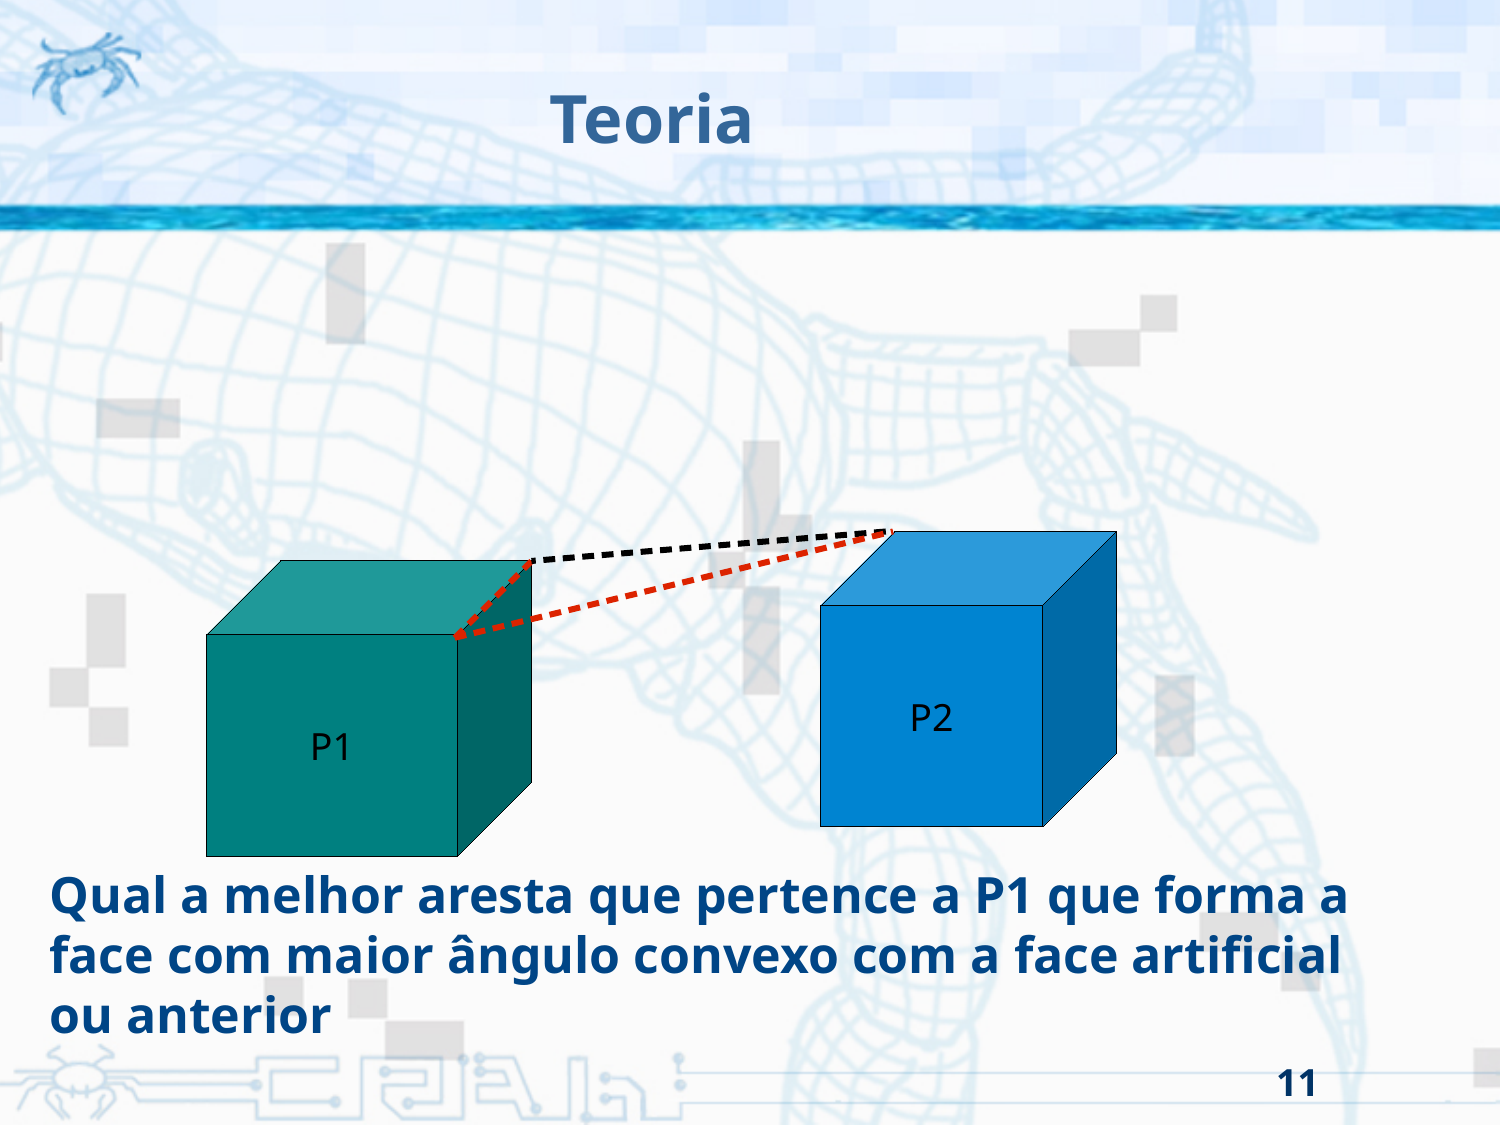

# Teoria
P2
P1
Qual a melhor aresta que pertence a P1 que forma a face com maior ângulo convexo com a face artificial ou anterior